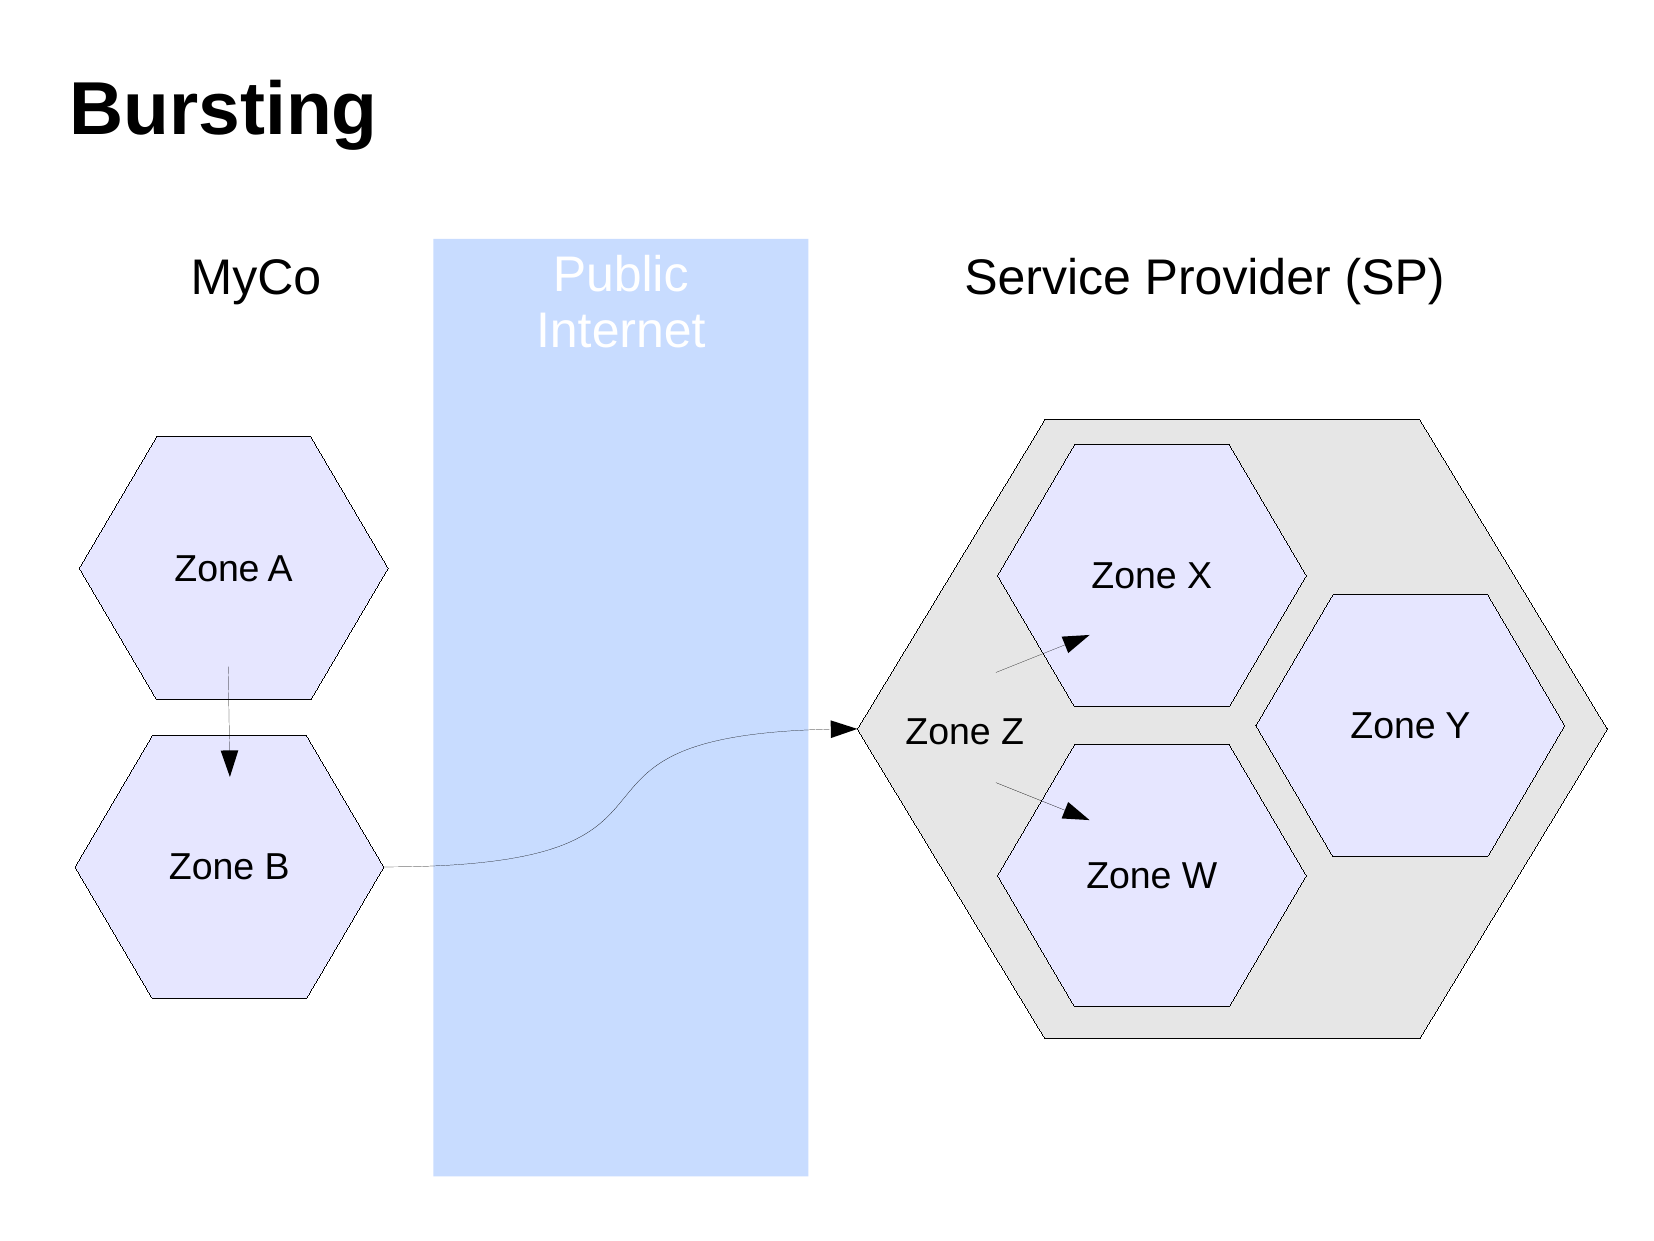

Bursting
Public
Internet
MyCo
Service Provider (SP)
Zone A
Zone X
Zone Y
Zone Z
Zone B
Zone W